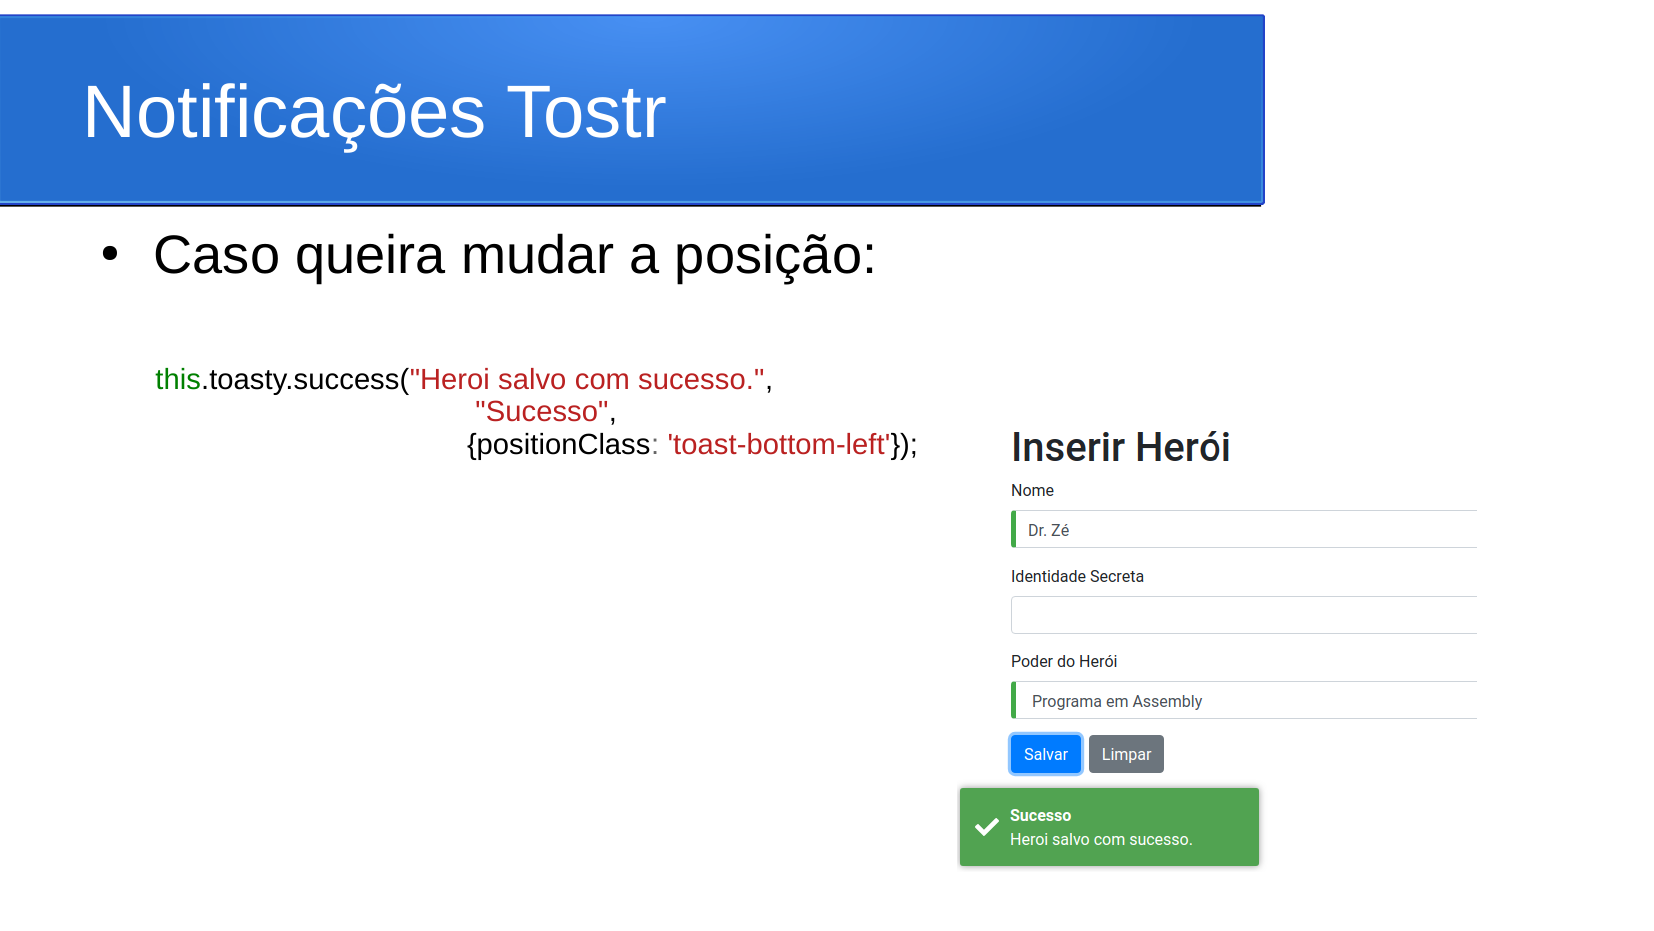

# Notificações Tostr
Caso queira mudar a posição:
this.toasty.success("Heroi salvo com sucesso.",
				 "Sucesso",
				 {positionClass: 'toast-bottom-left'});